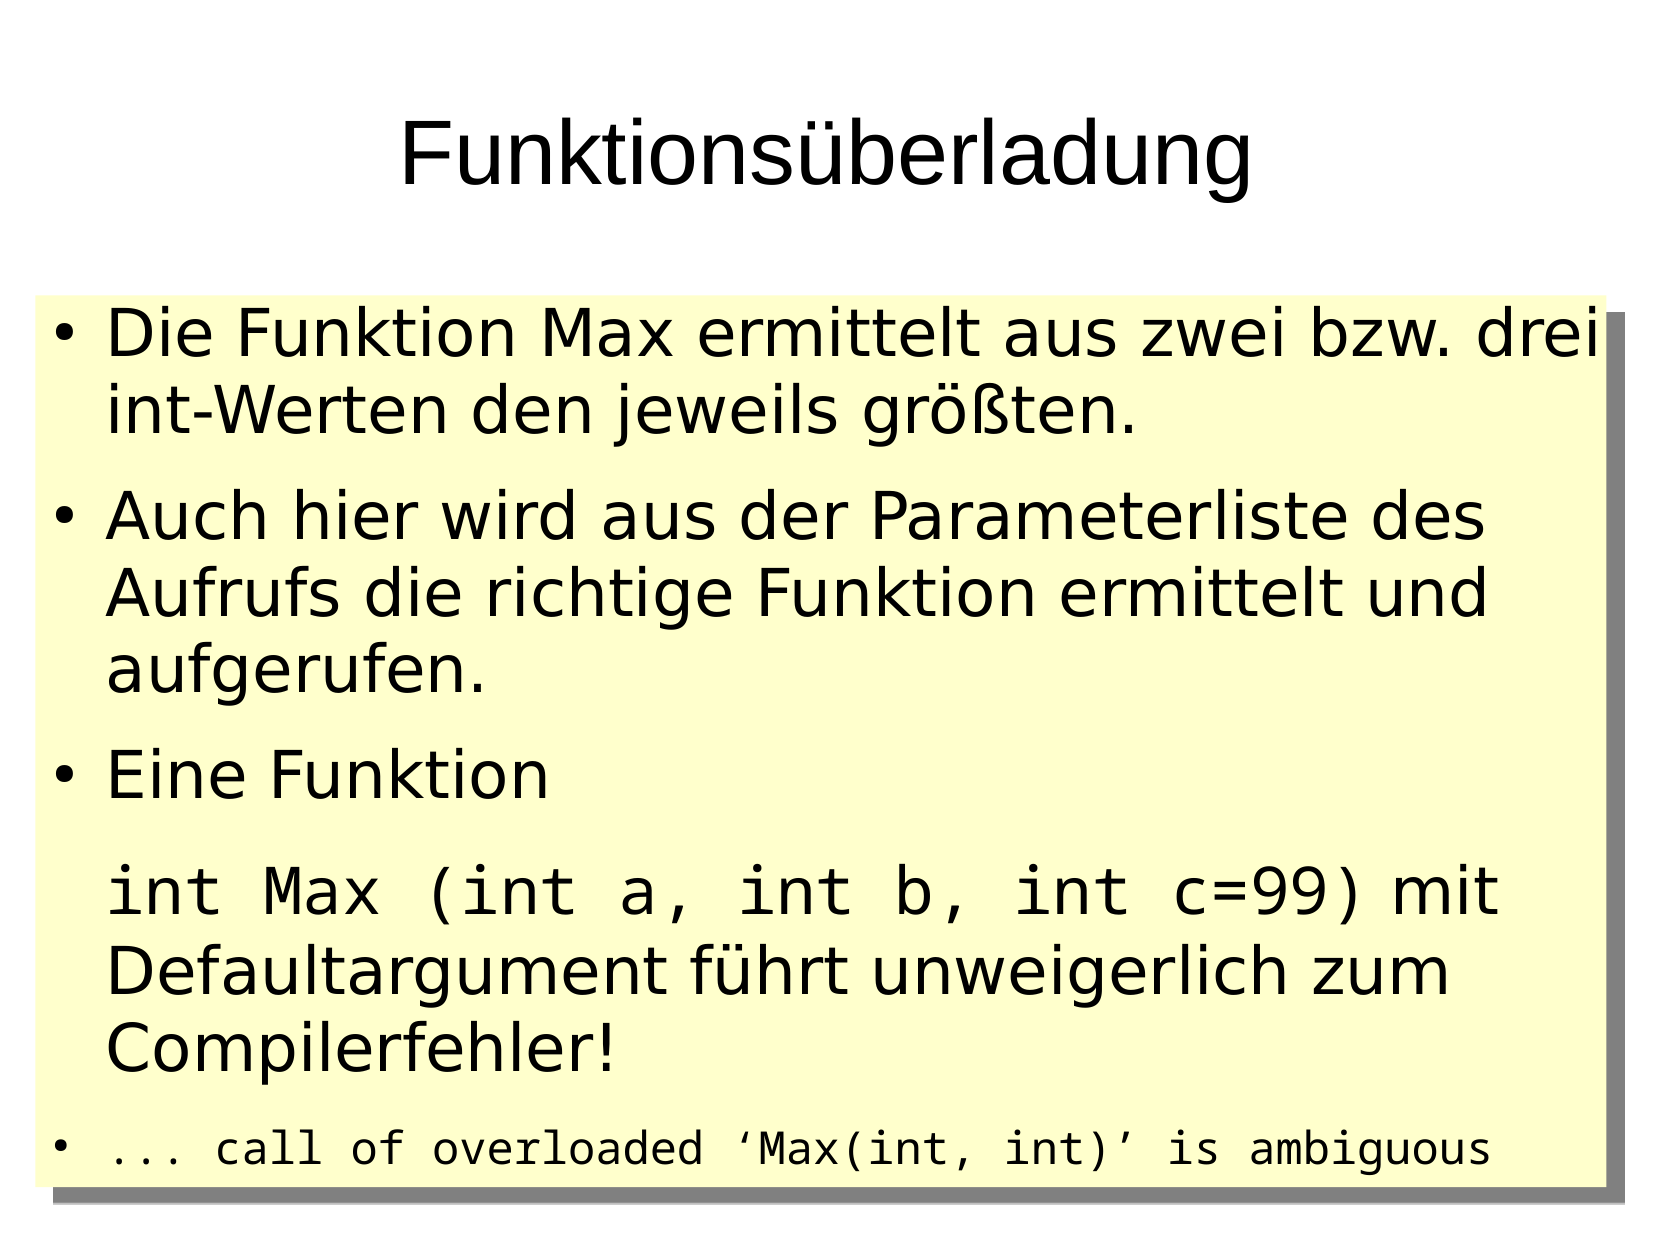

# Funktionsüberladung
Die Funktion Max ermittelt aus zwei bzw. drei int-Werten den jeweils größten.
Auch hier wird aus der Parameterliste des Aufrufs die richtige Funktion ermittelt und aufgerufen.
Eine Funktion
int Max (int a, int b, int c=99) mit Defaultargument führt unweigerlich zum Compilerfehler!
... call of overloaded ‘Max(int, int)’ is ambiguous
16